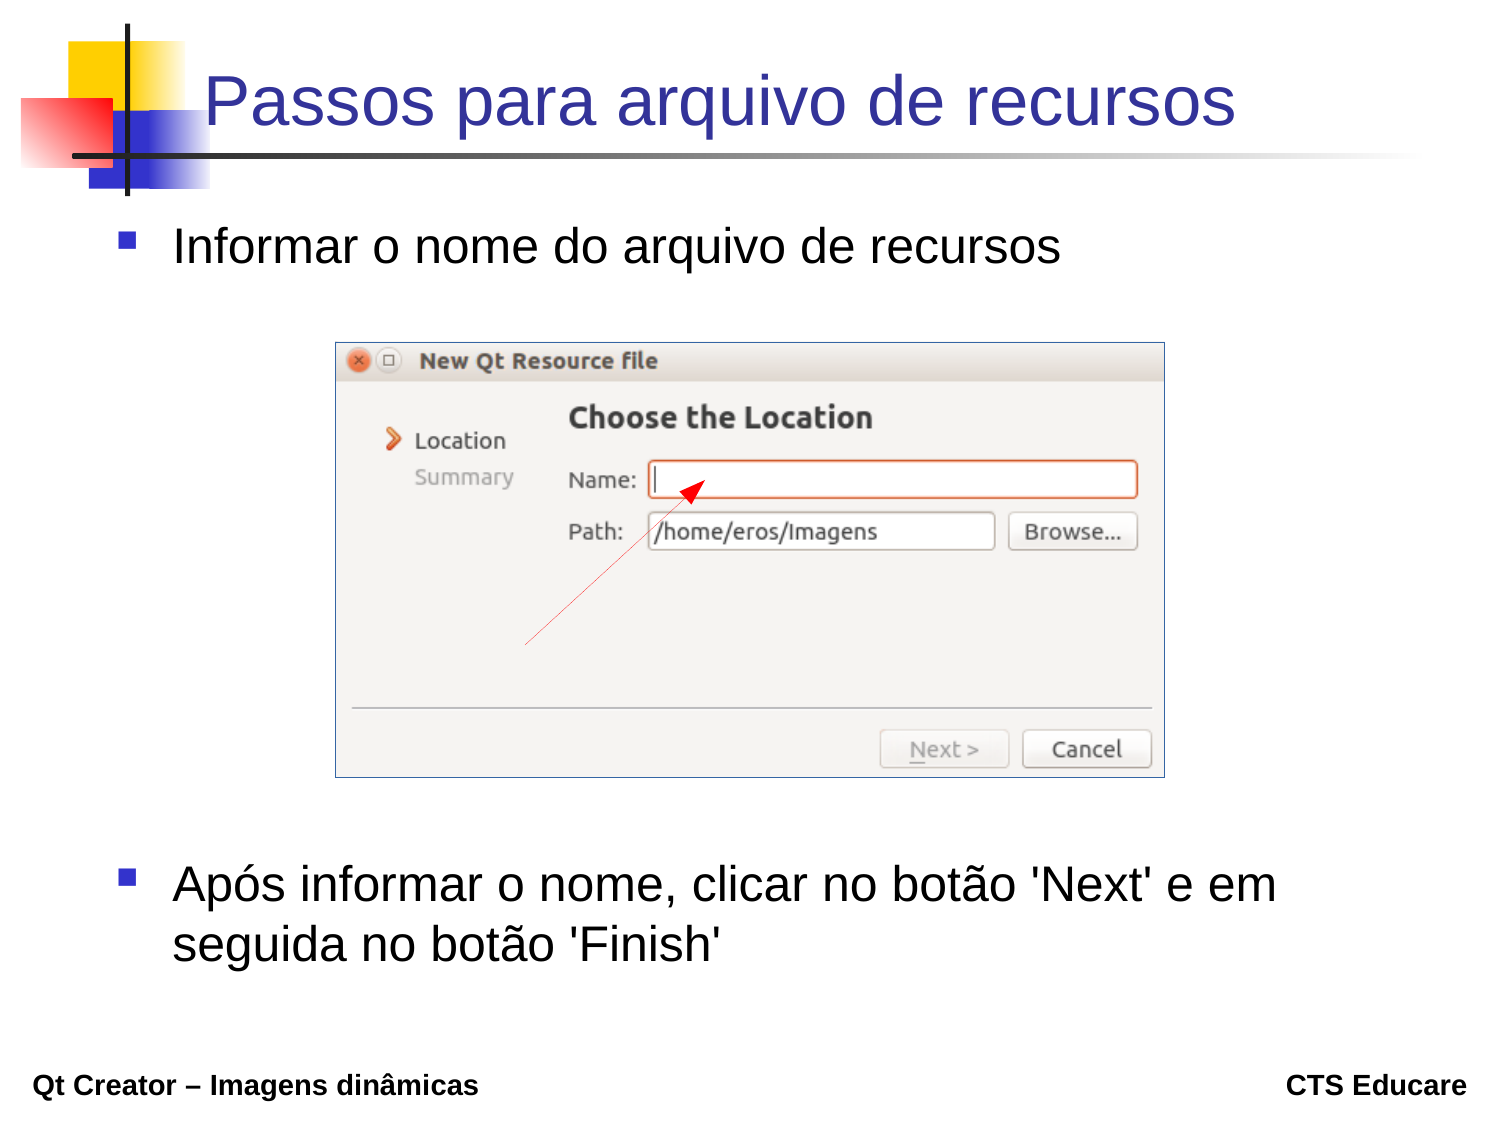

# Passos para arquivo de recursos
Informar o nome do arquivo de recursos
Após informar o nome, clicar no botão 'Next' e em seguida no botão 'Finish'